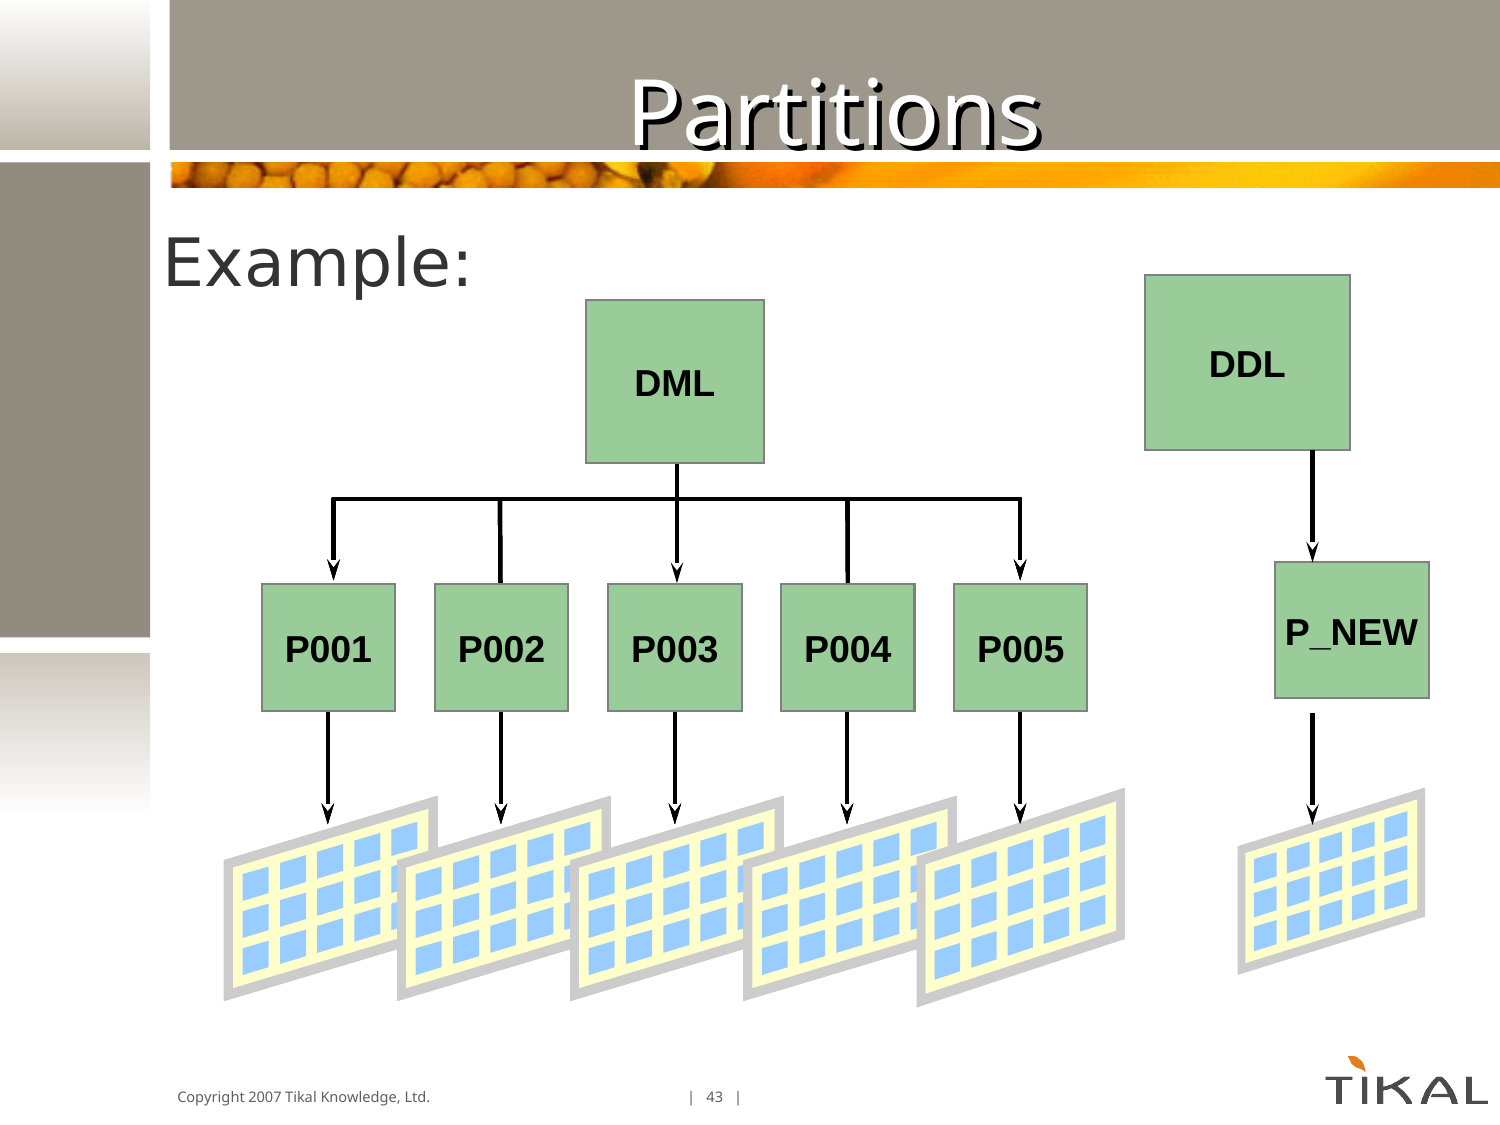

# Partitions
Example:
DDL
DML
P_NEW
P001
P001
P001
P002
P002
P002
P003
P003
P003
P004
P004
P004
P005
P005
P005